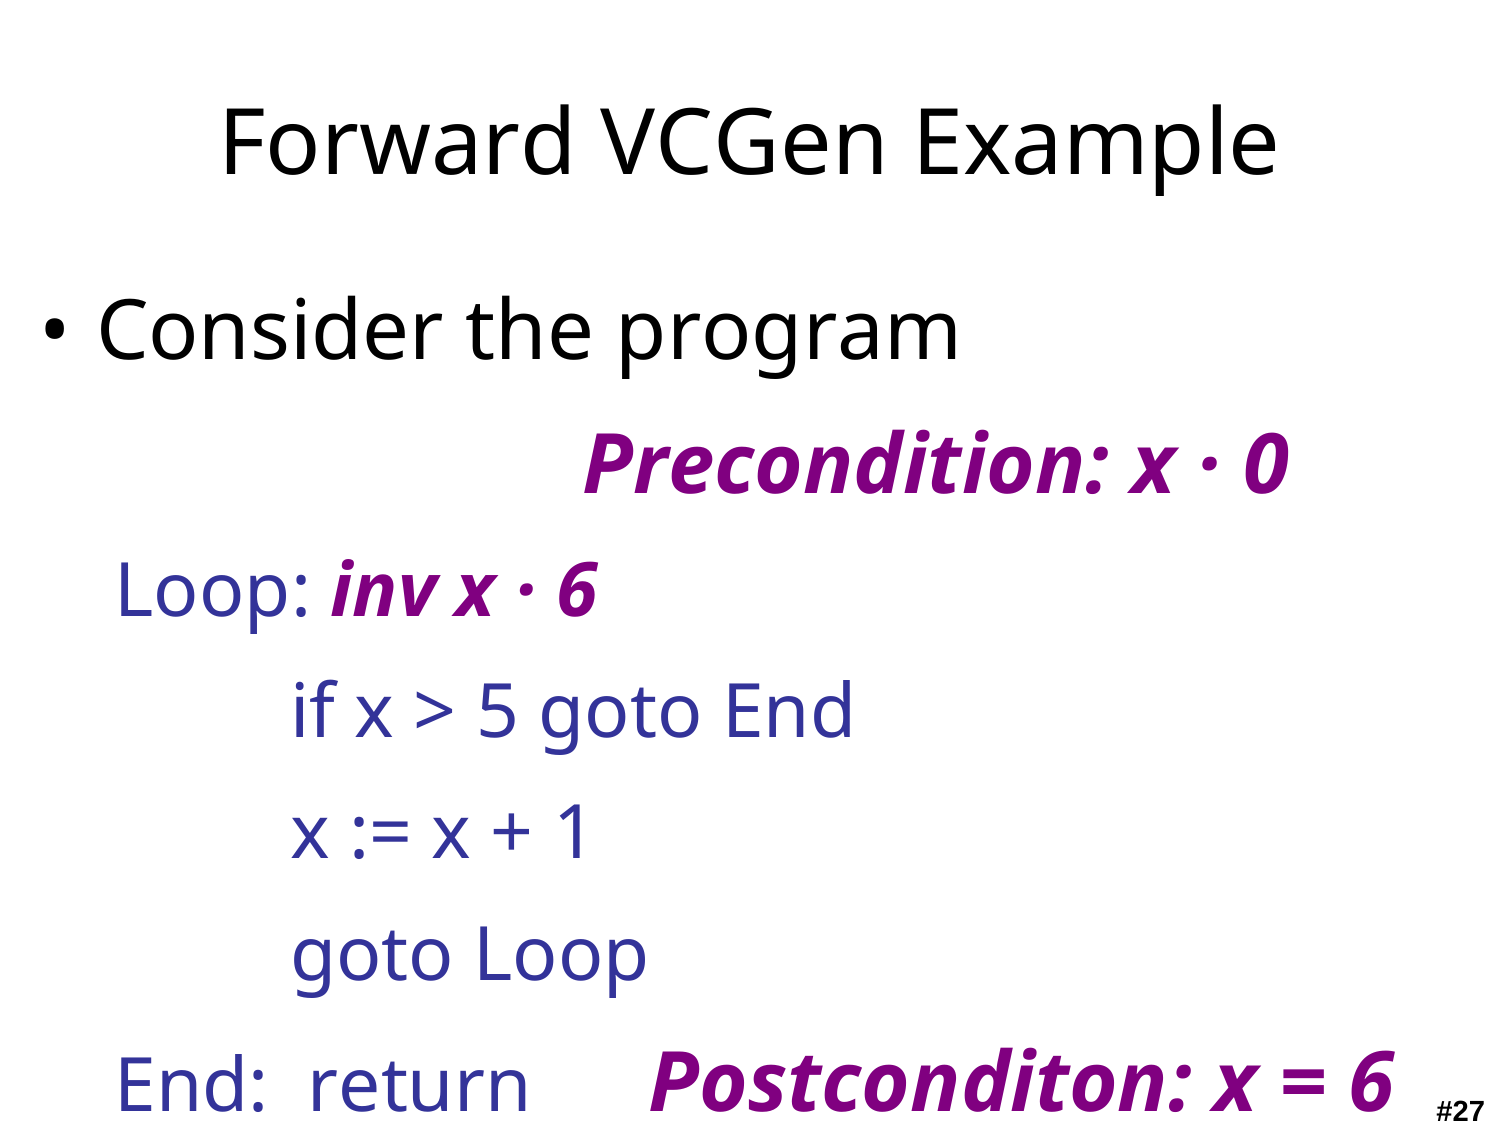

# Forward VCGen Example
Consider the program
 Precondition: x · 0
Loop: inv x · 6
 if x > 5 goto End
 x := x + 1
 goto Loop
End: return Postconditon: x = 6
27